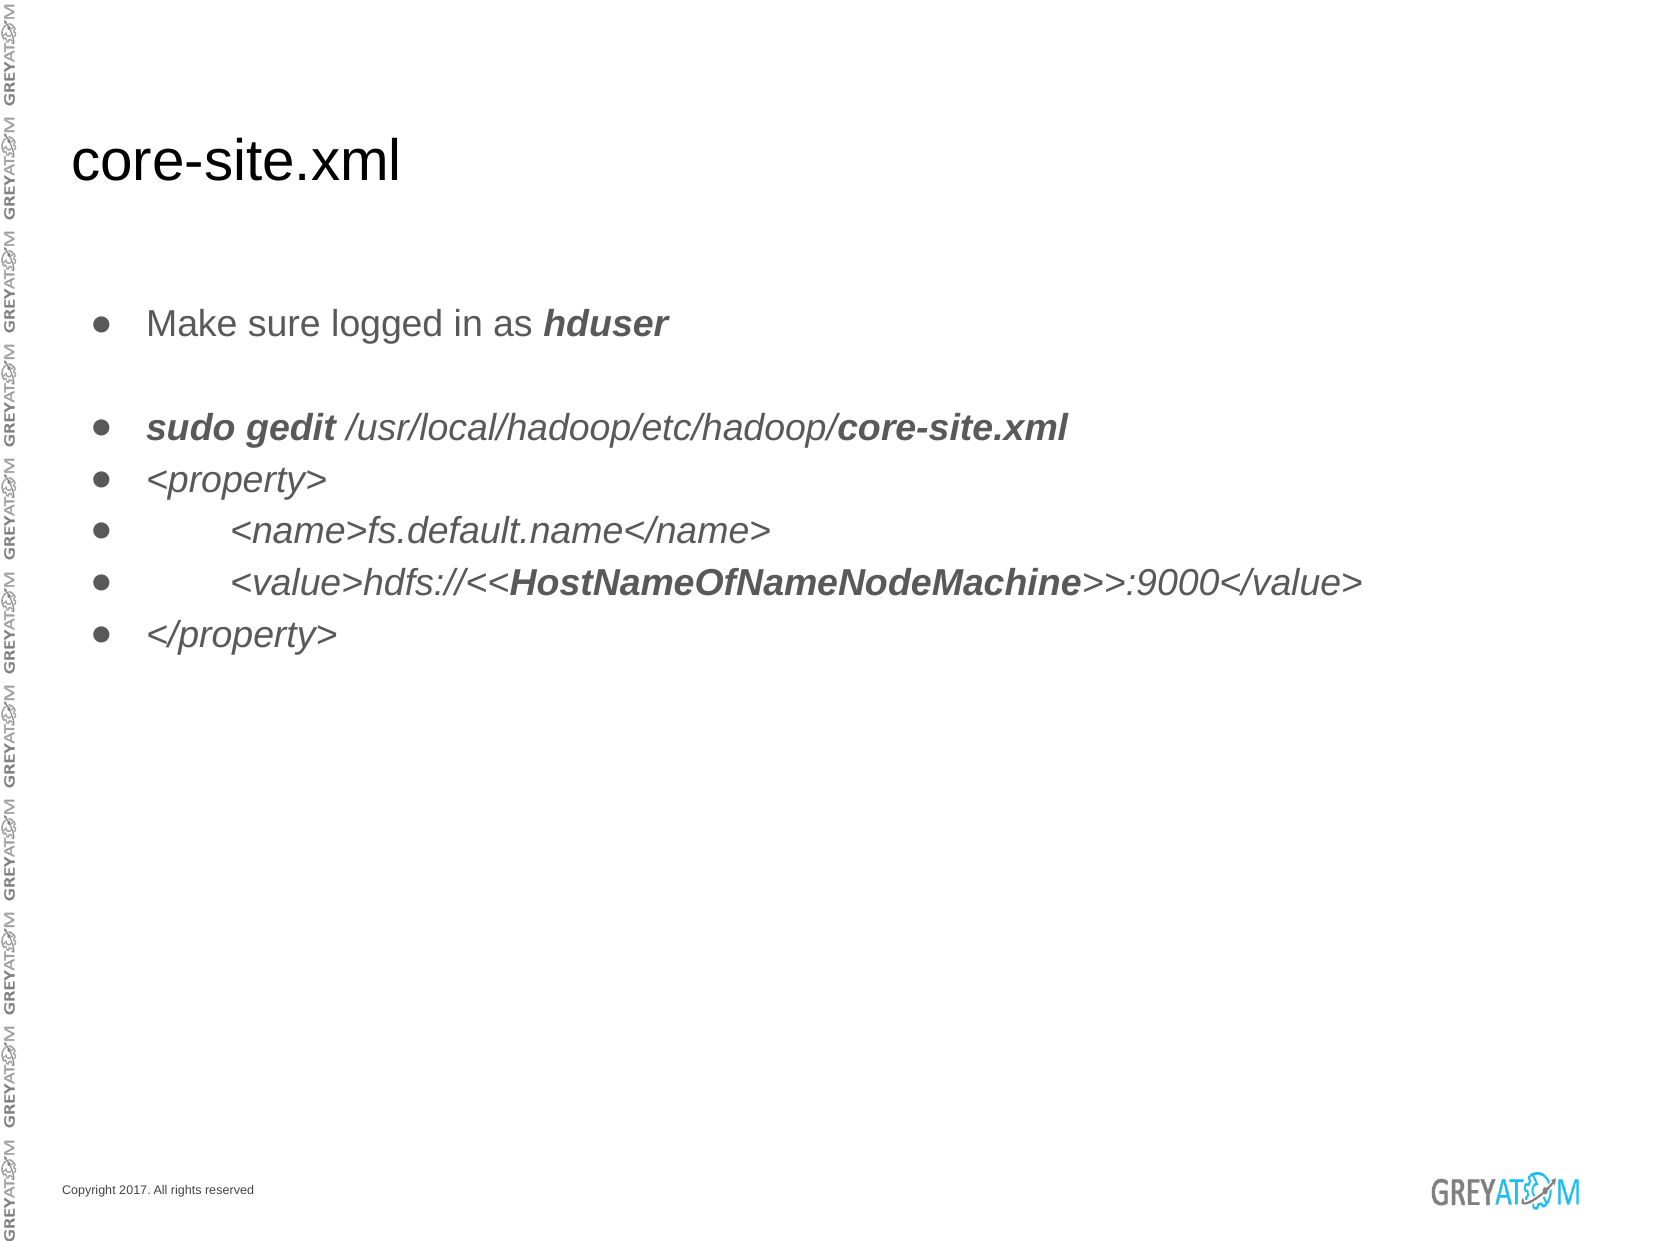

core-site.xml
Make sure logged in as hduser
sudo gedit /usr/local/hadoop/etc/hadoop/core-site.xml
<property>
 <name>fs.default.name</name>
 <value>hdfs://<<HostNameOfNameNodeMachine>>:9000</value>
</property>